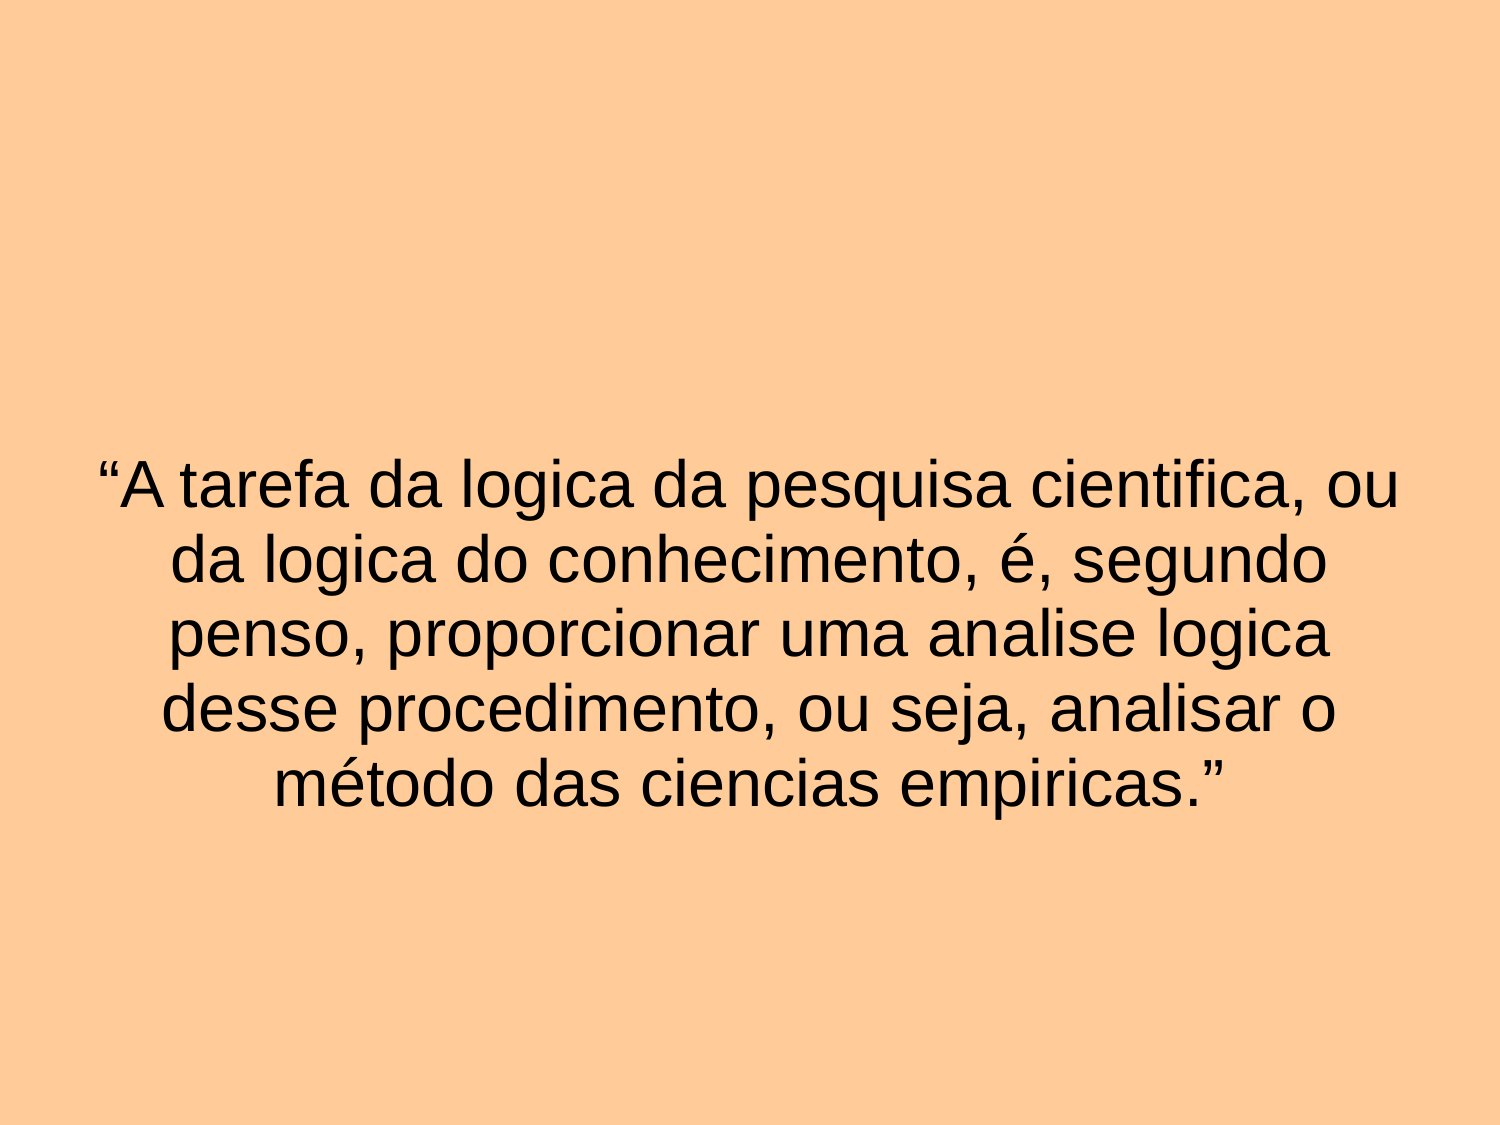

#
“A tarefa da logica da pesquisa cientifica, ou da logica do conhecimento, é, segundo penso, proporcionar uma analise logica desse procedimento, ou seja, analisar o método das ciencias empiricas.”